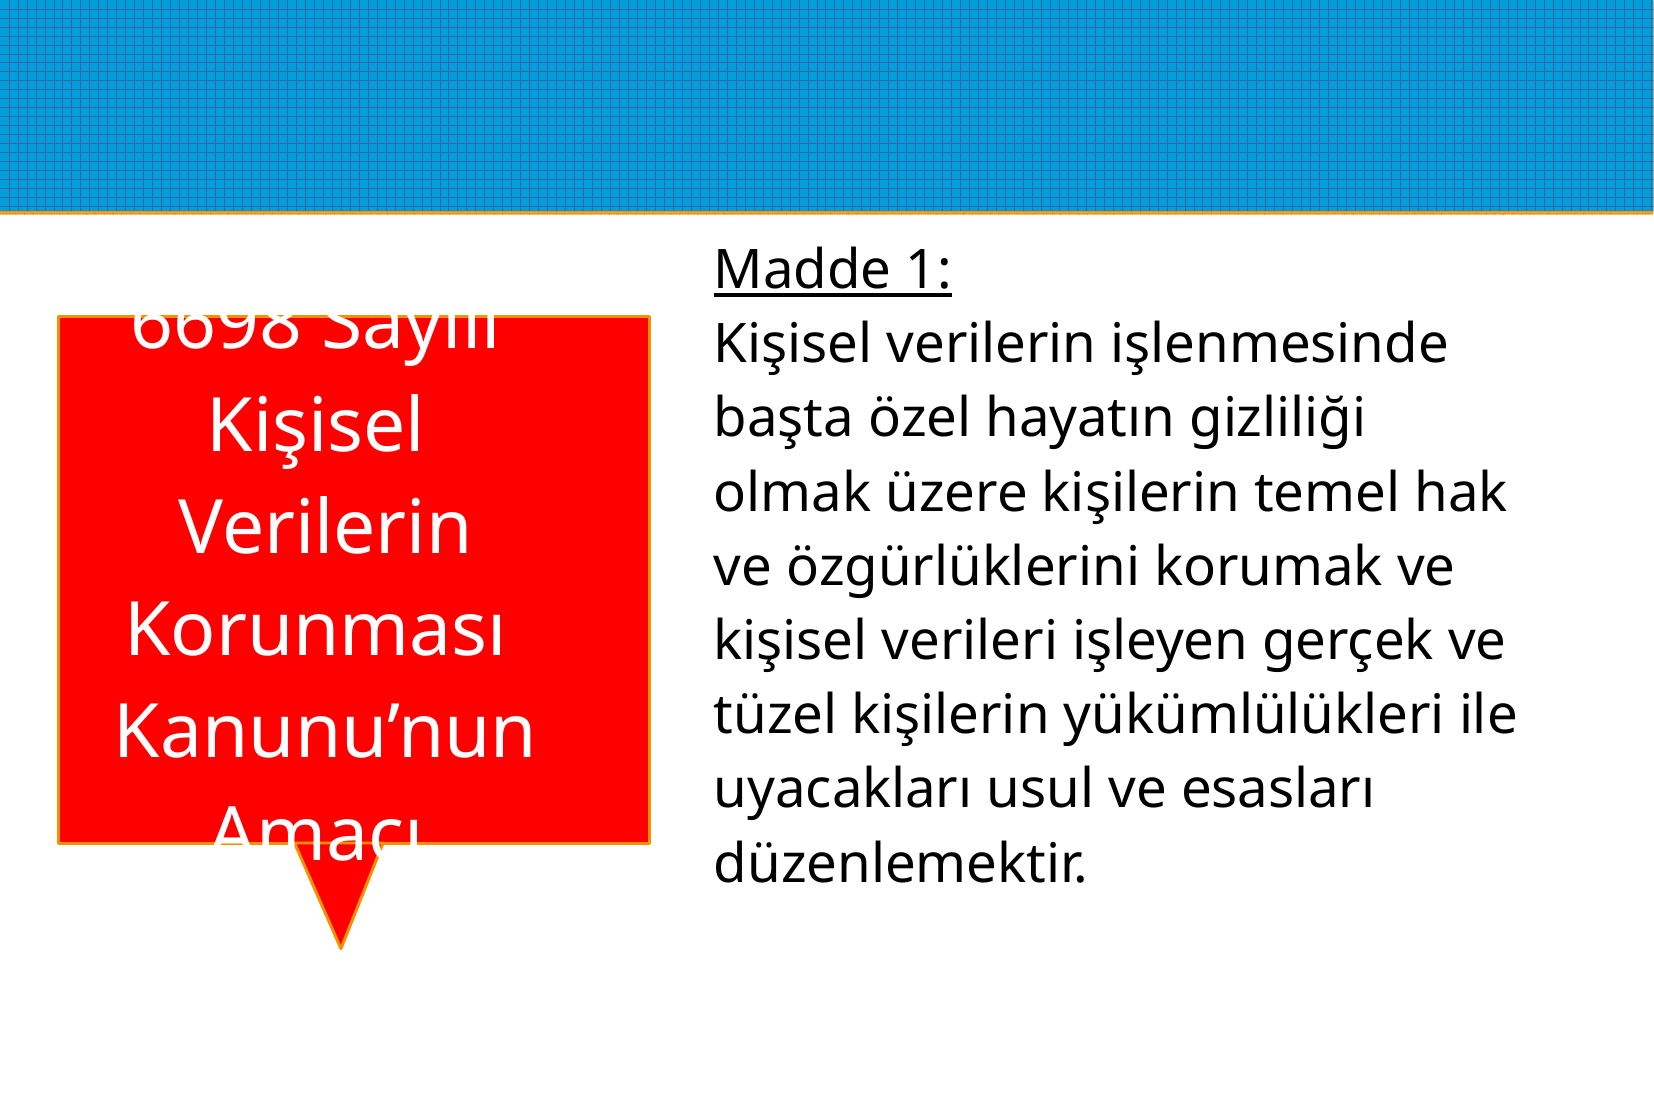

6698 Sayılı Kişisel
 Verilerin Korunması
 Kanunu’nun Amacı
Madde 1:
Kişisel verilerin işlenmesinde başta özel hayatın gizliliği olmak üzere kişilerin temel hak ve özgürlüklerini korumak ve kişisel verileri işleyen gerçek ve tüzel kişilerin yükümlülükleri ile uyacakları usul ve esasları düzenlemektir.